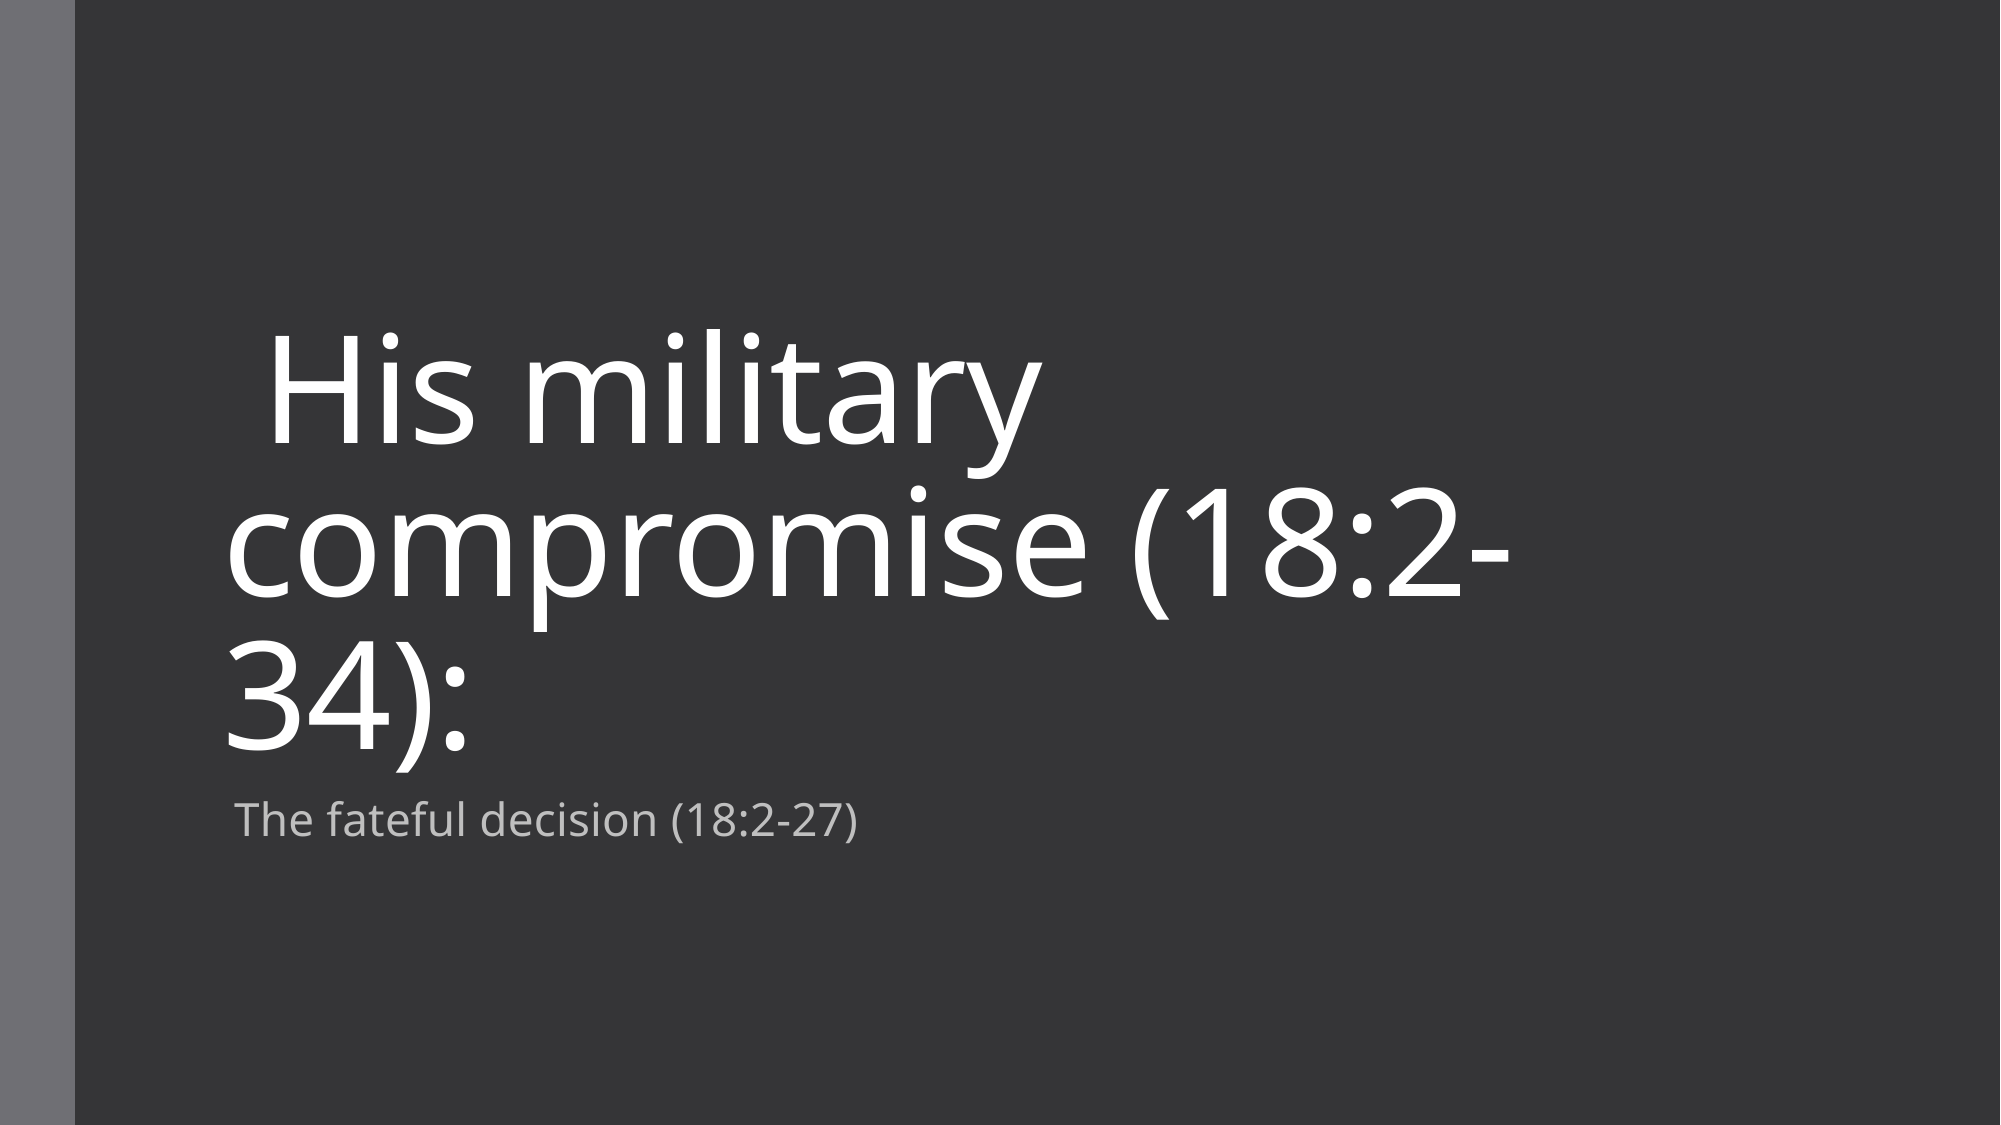

# His military compromise (18:2-34):
 The fateful decision (18:2-27)